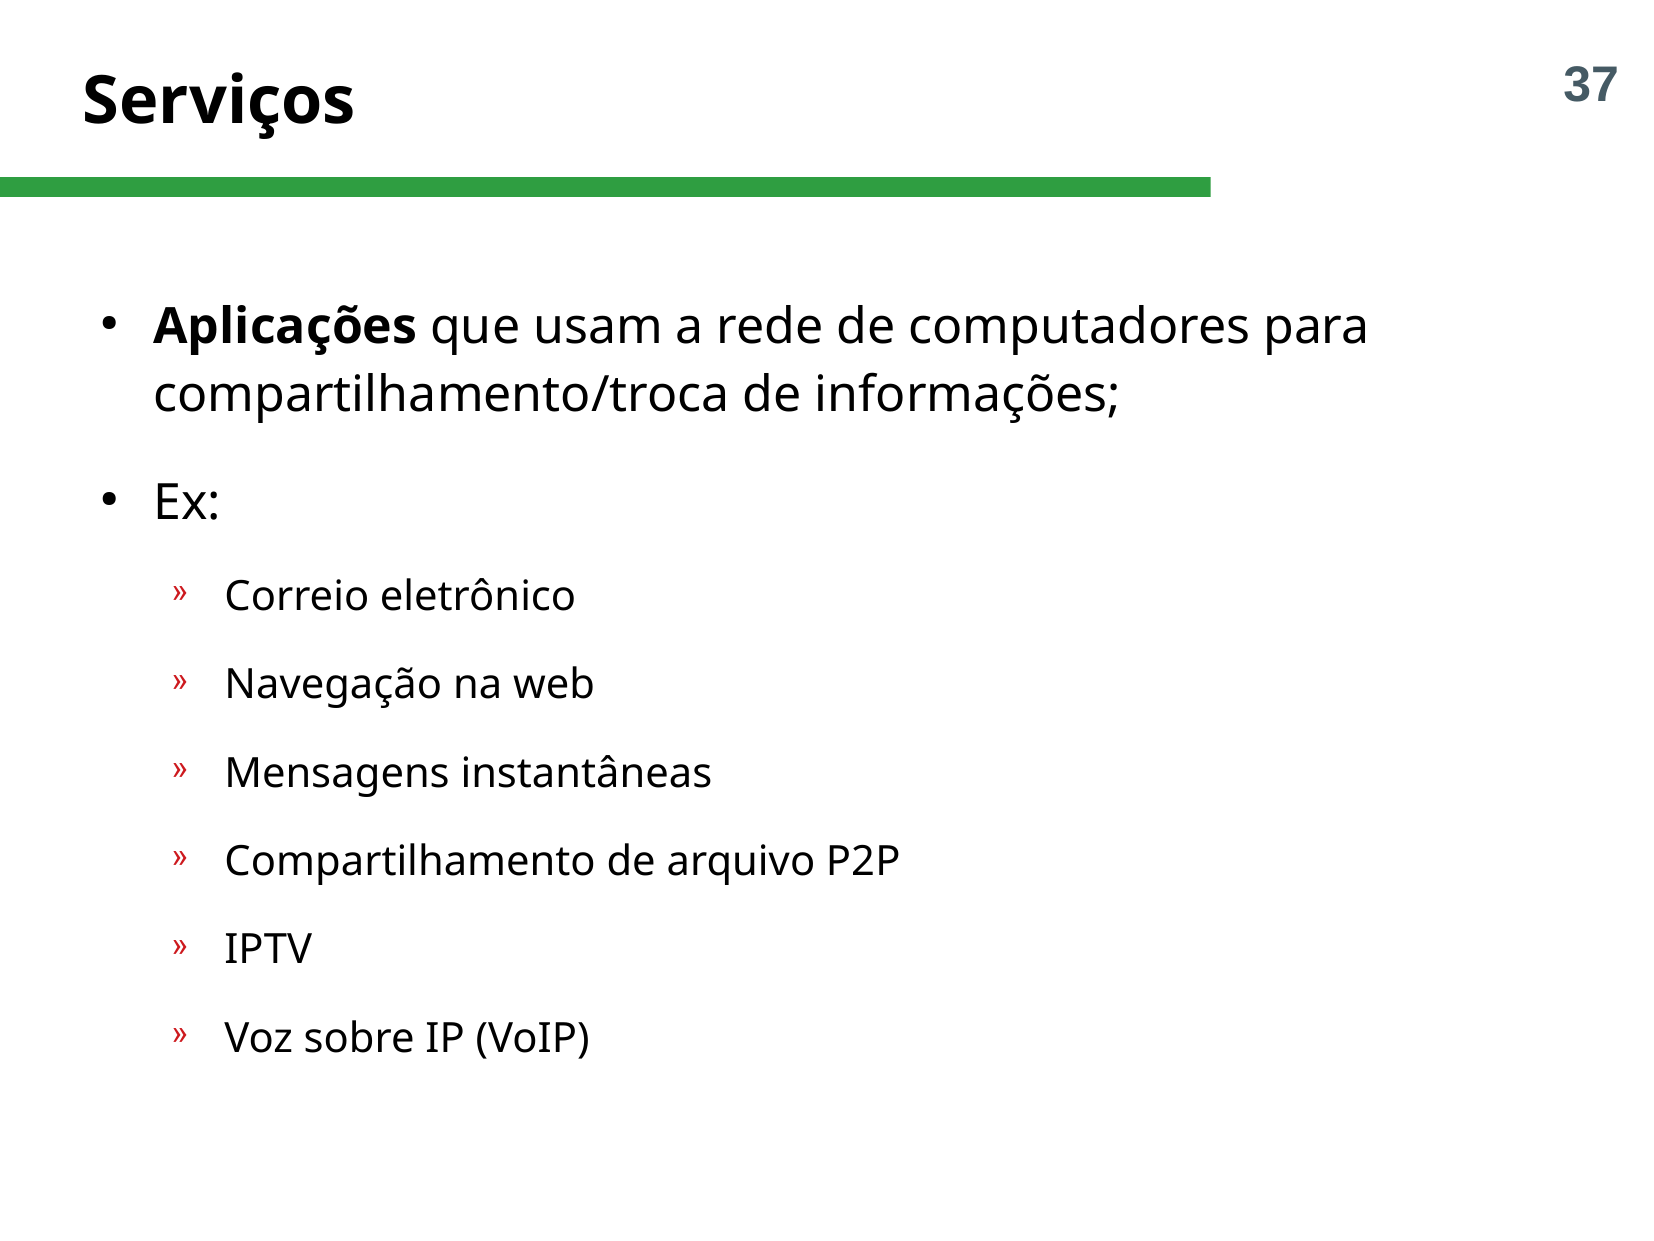

Serviços
# Aplicações que usam a rede de computadores para compartilhamento/troca de informações;
Ex:
Correio eletrônico
Navegação na web
Mensagens instantâneas
Compartilhamento de arquivo P2P
IPTV
Voz sobre IP (VoIP)